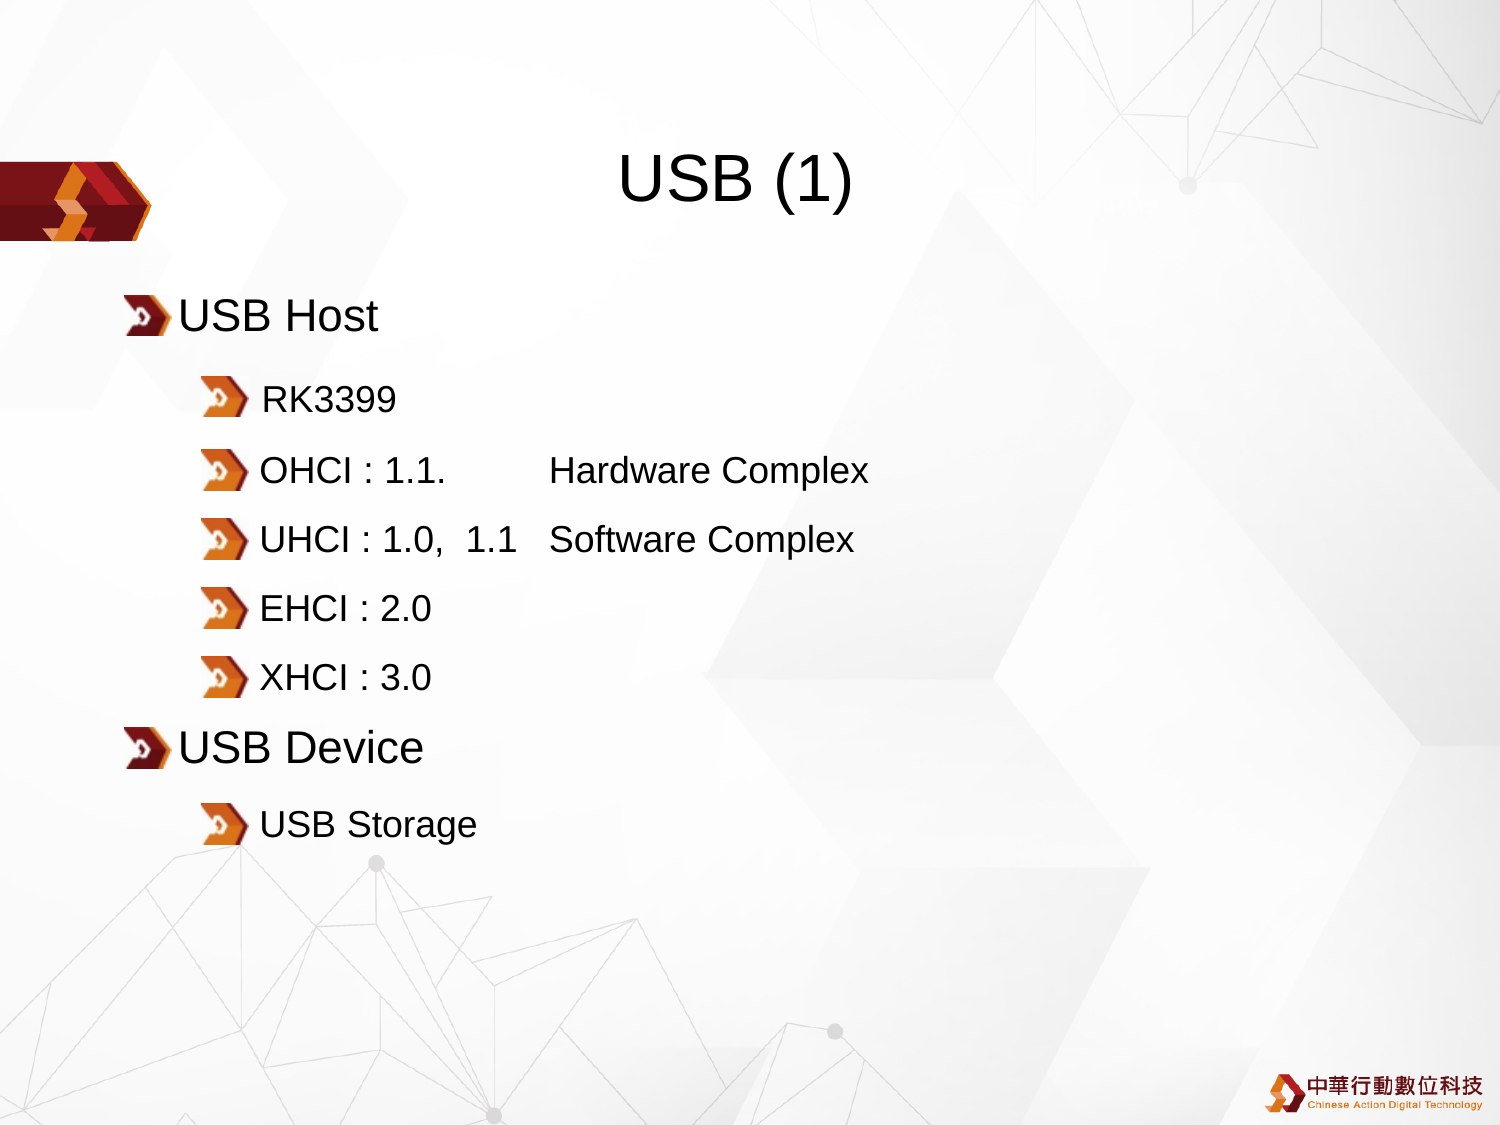

# USB (1)
USB Host
 RK3399
 OHCI : 1.1. 		Hardware Complex
 UHCI : 1.0, 1.1	Software Complex
 EHCI : 2.0
 XHCI : 3.0
USB Device
 USB Storage